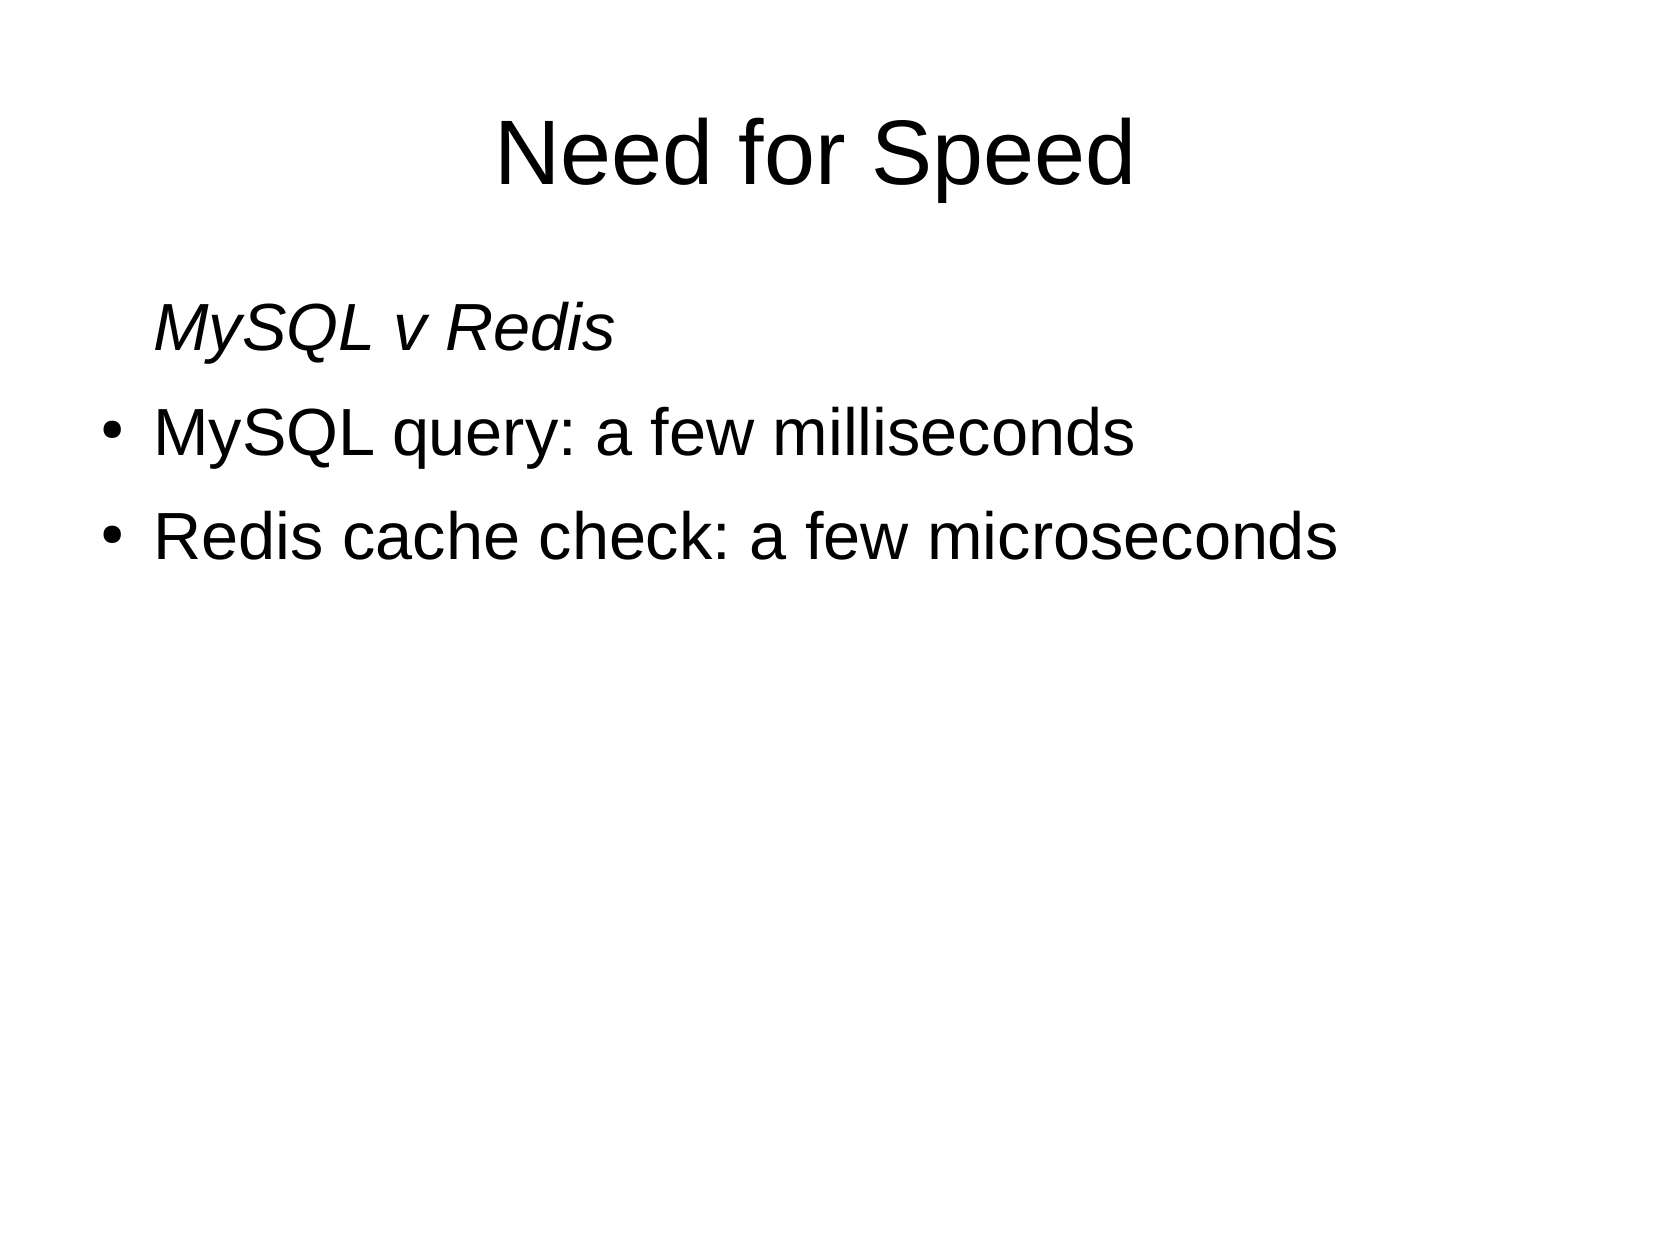

# Need for Speed
MySQL v Redis
MySQL query: a few milliseconds
Redis cache check: a few microseconds